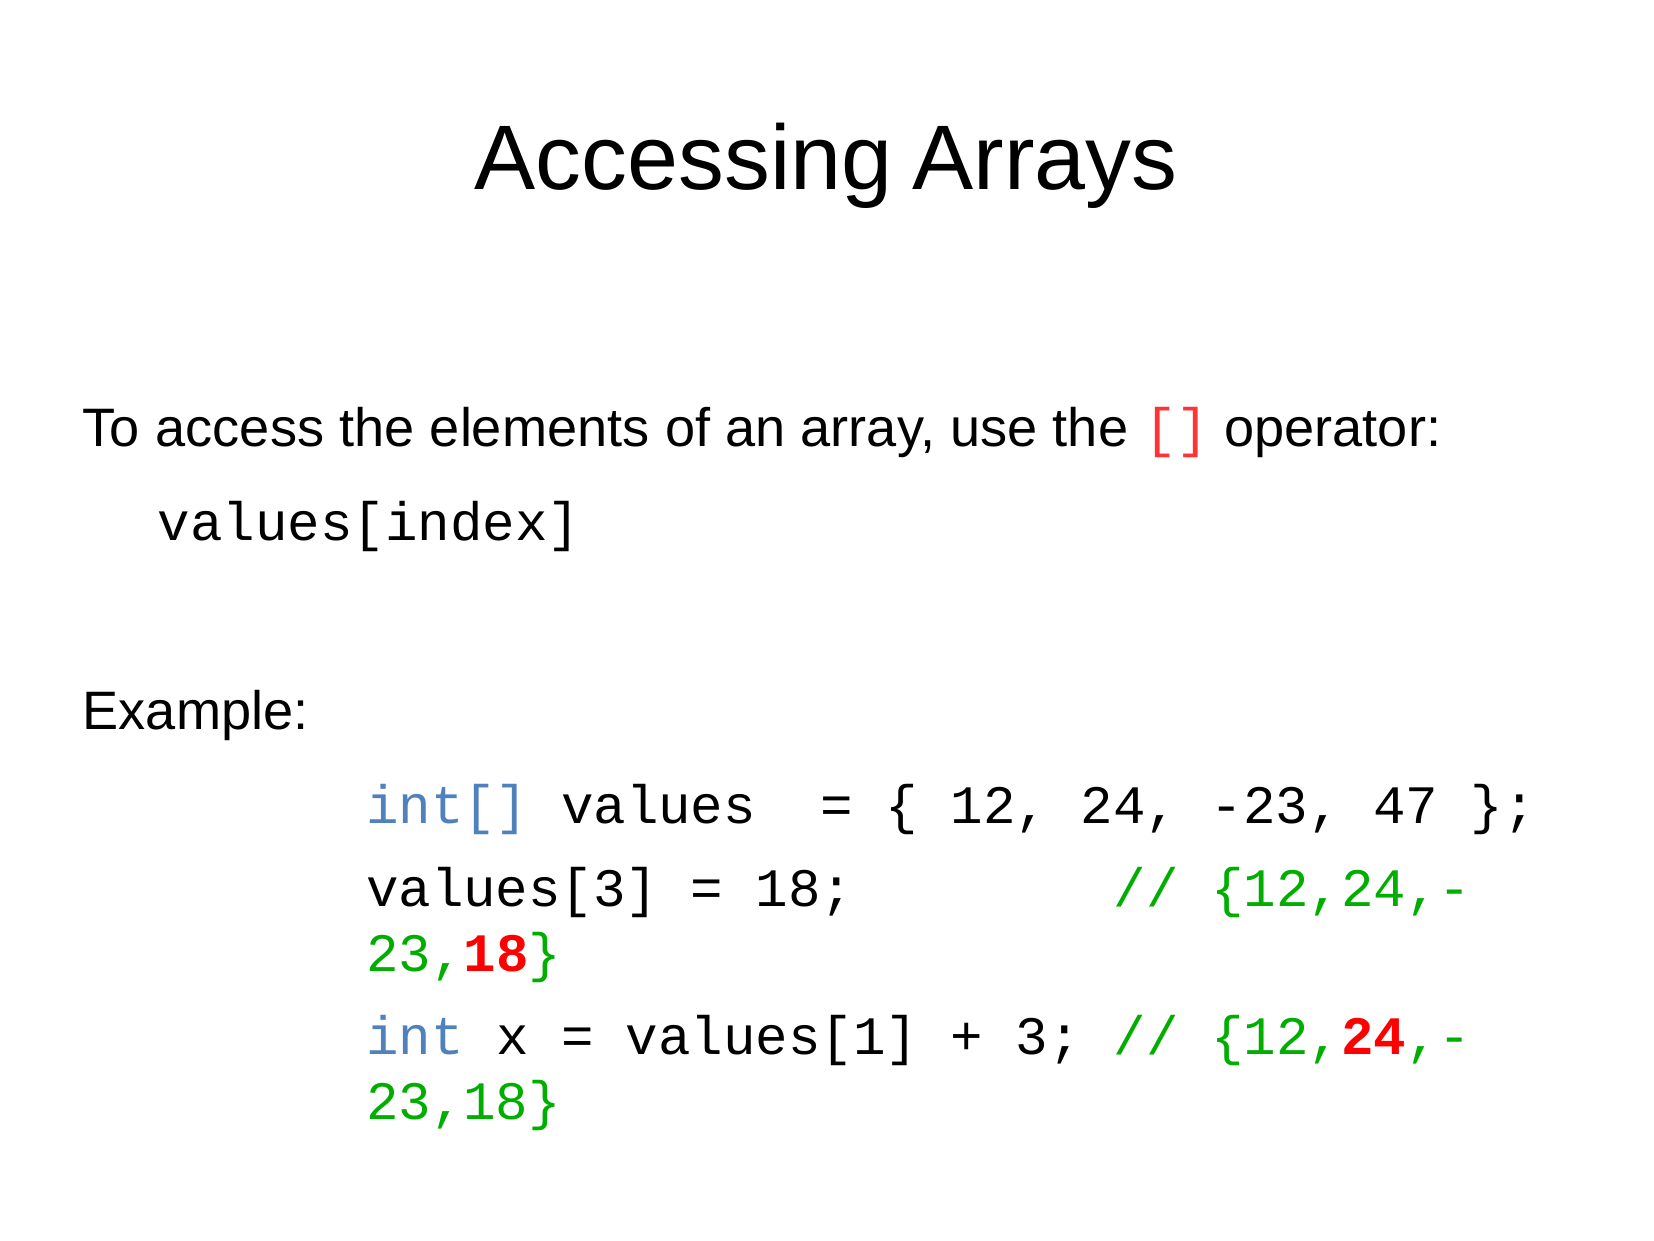

# Accessing Arrays
To access the elements of an array, use the [] operator:
	values[index]
Example:
int[] values = { 12, 24, -23, 47 };
values[3] = 18; // {12,24,-23,18}
int x = values[1] + 3; // {12,24,-23,18}